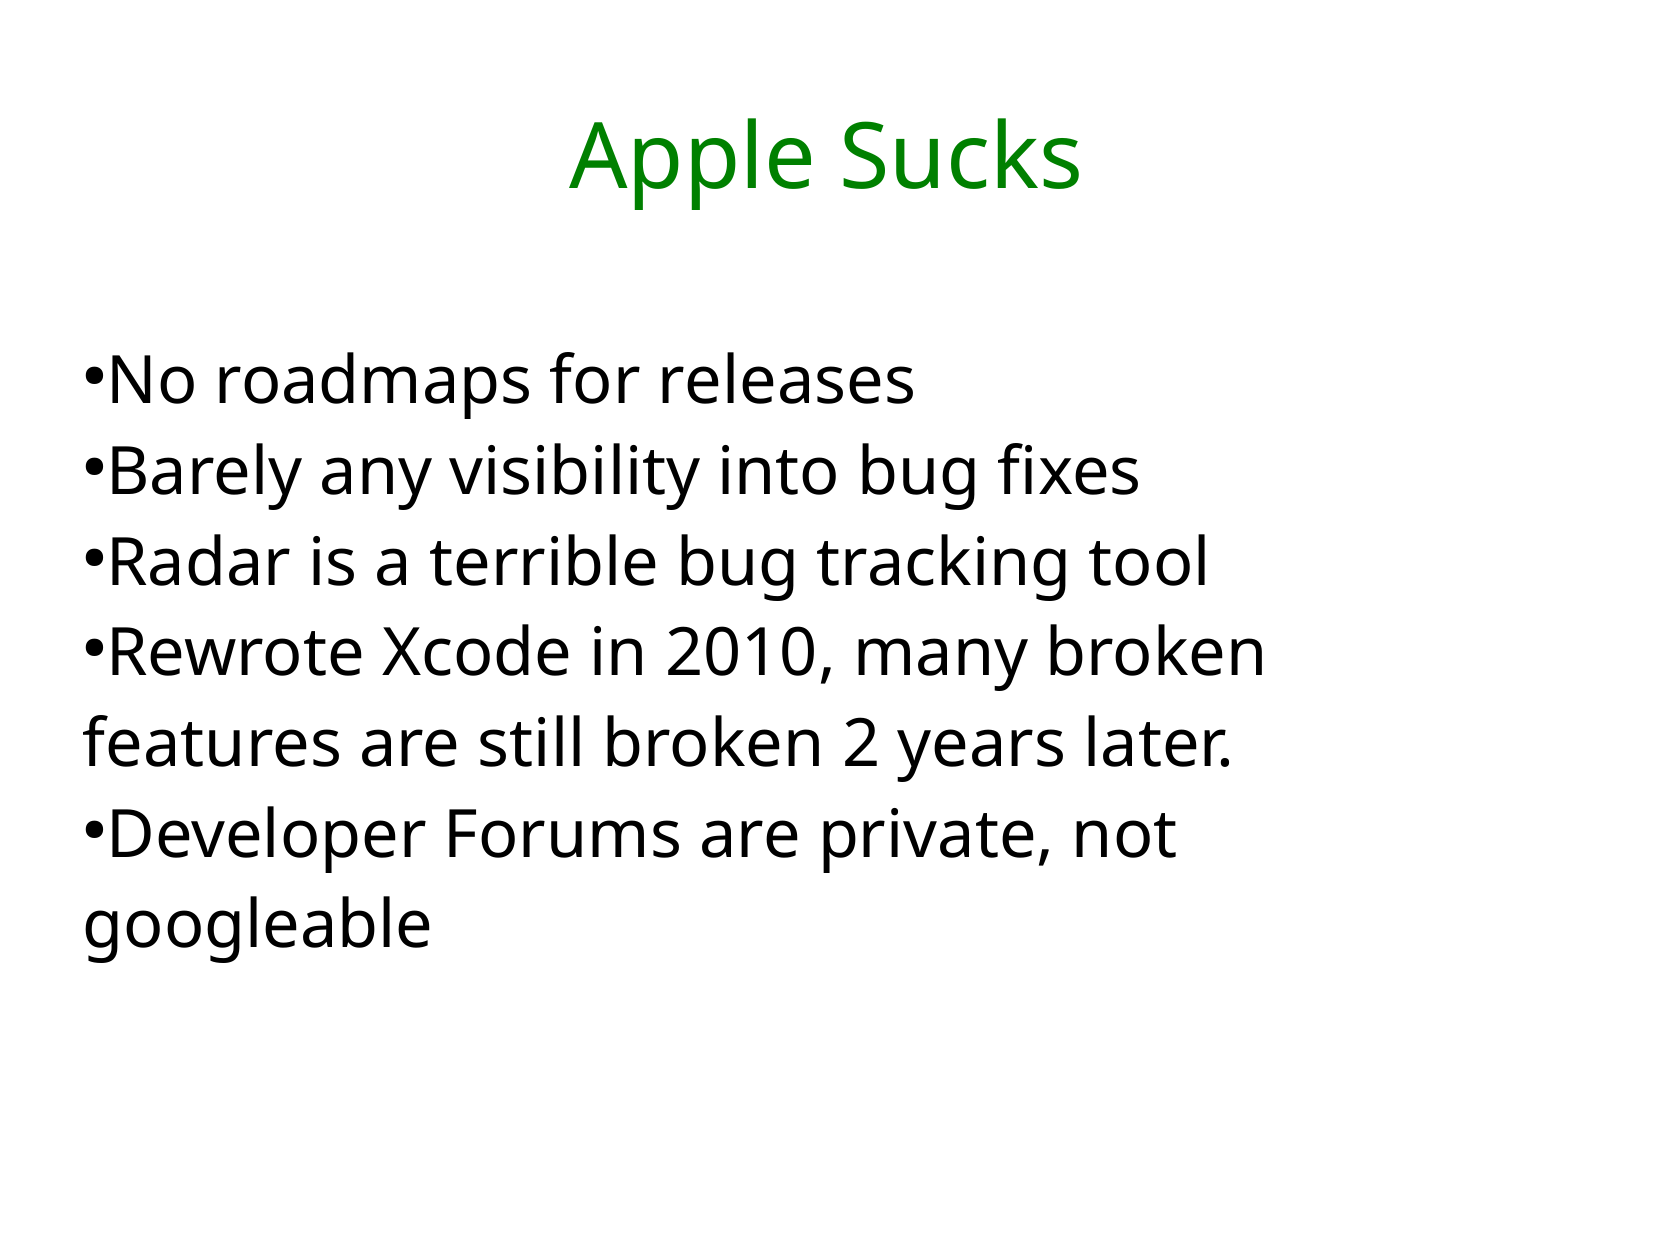

# Apple Sucks
No roadmaps for releases
Barely any visibility into bug fixes
Radar is a terrible bug tracking tool
Rewrote Xcode in 2010, many broken features are still broken 2 years later.
Developer Forums are private, not googleable